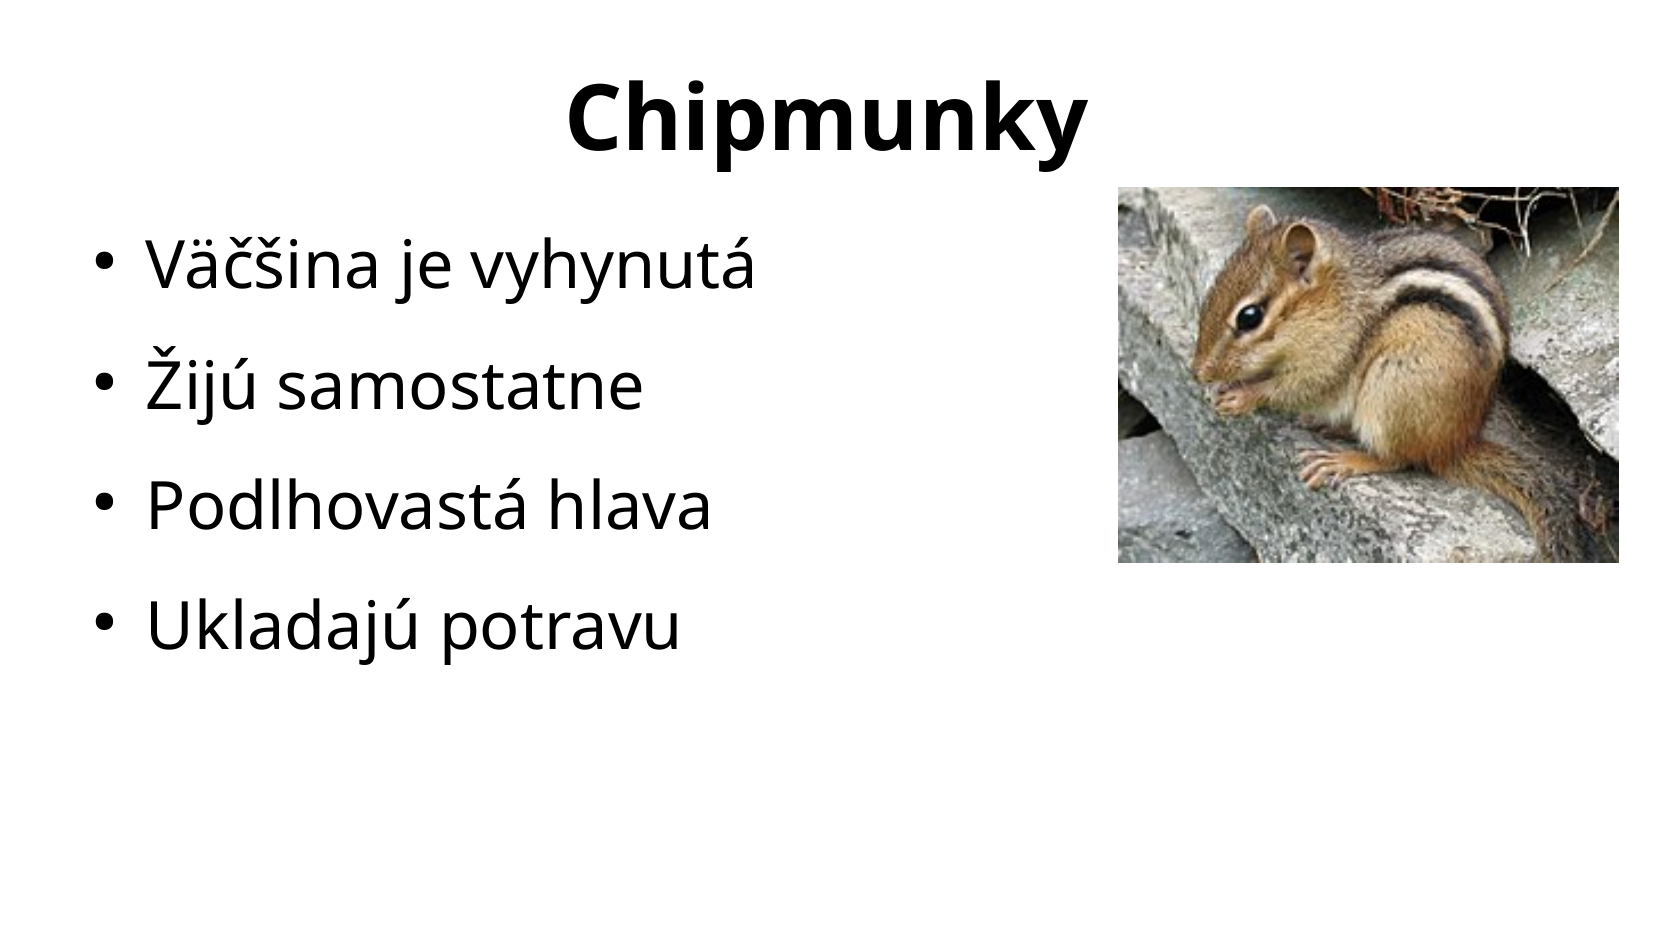

# Chipmunky
Väčšina je vyhynutá
Žijú samostatne
Podlhovastá hlava
Ukladajú potravu